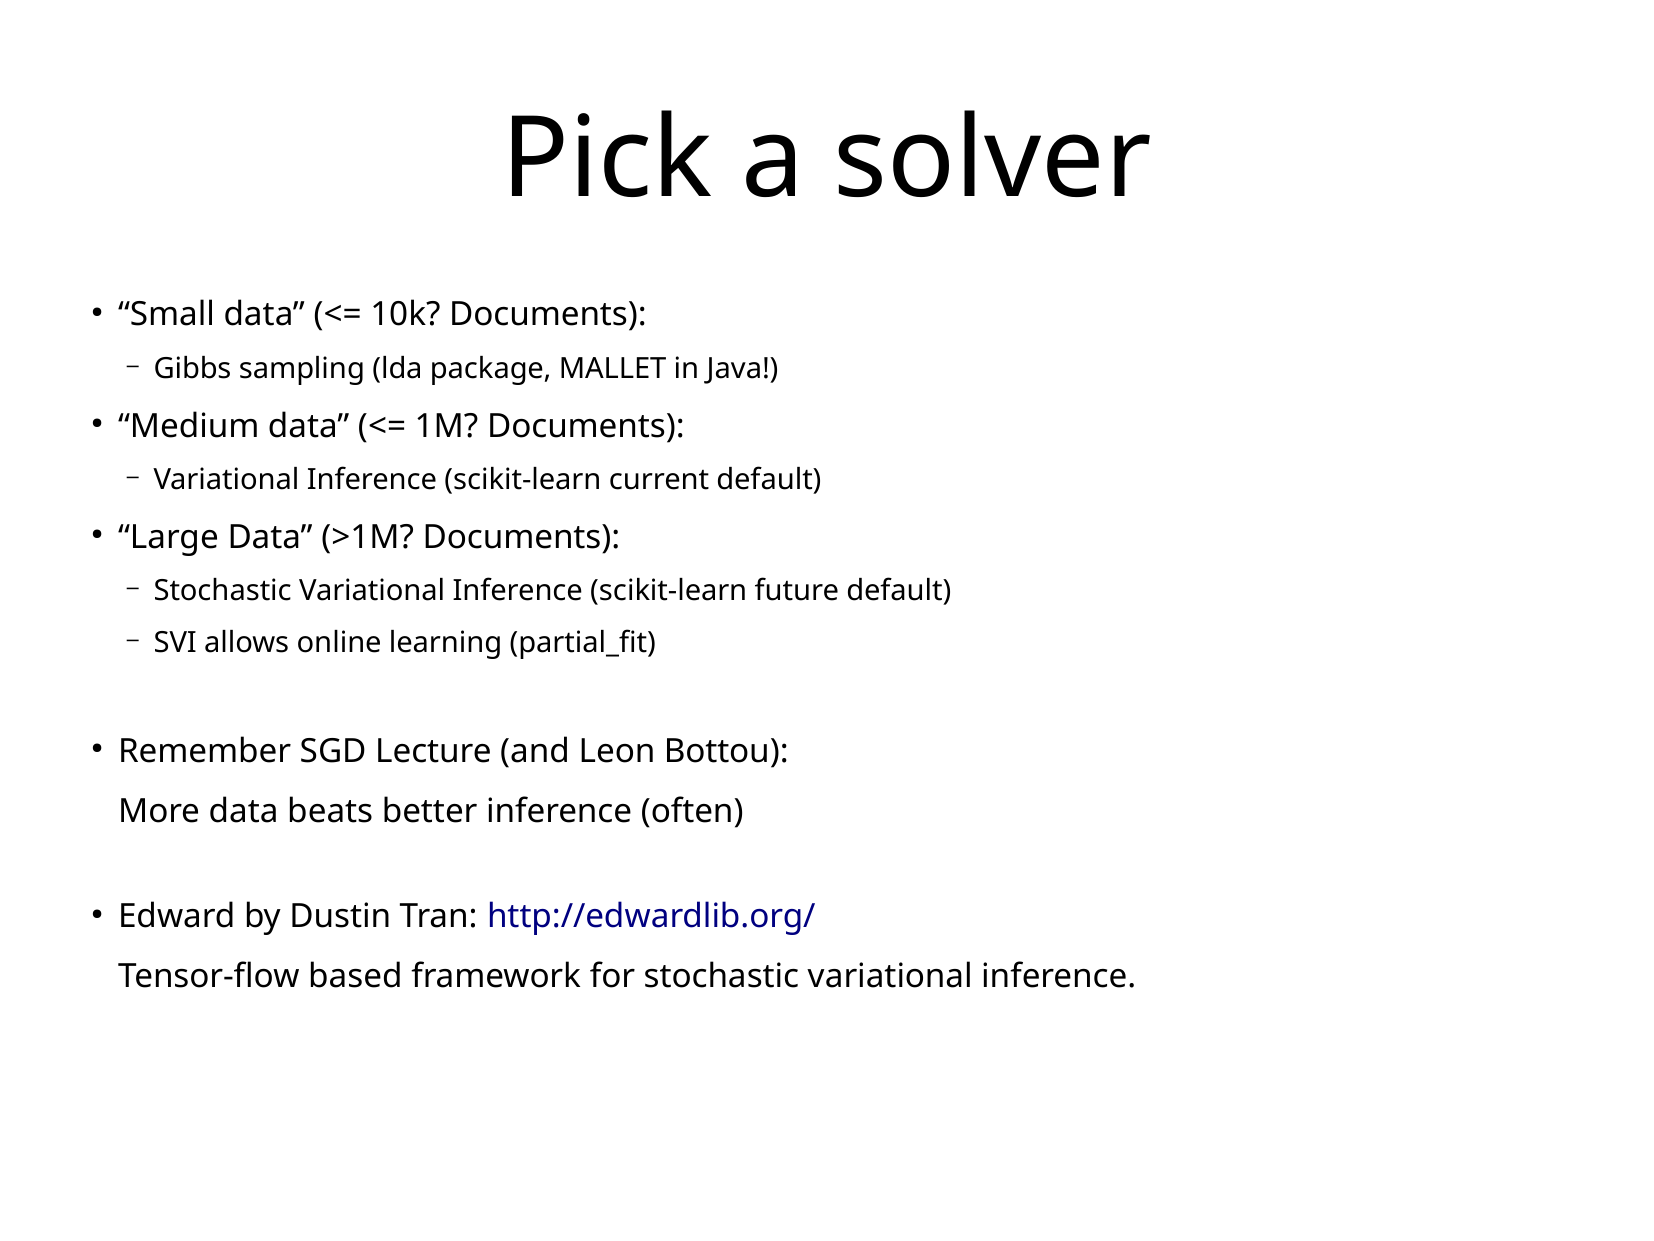

# Pick a solver
“Small data” (<= 10k? Documents):
Gibbs sampling (lda package, MALLET in Java!)
“Medium data” (<= 1M? Documents):
Variational Inference (scikit-learn current default)
“Large Data” (>1M? Documents):
Stochastic Variational Inference (scikit-learn future default)
SVI allows online learning (partial_fit)
Remember SGD Lecture (and Leon Bottou):
More data beats better inference (often)
Edward by Dustin Tran: http://edwardlib.org/
Tensor-flow based framework for stochastic variational inference.